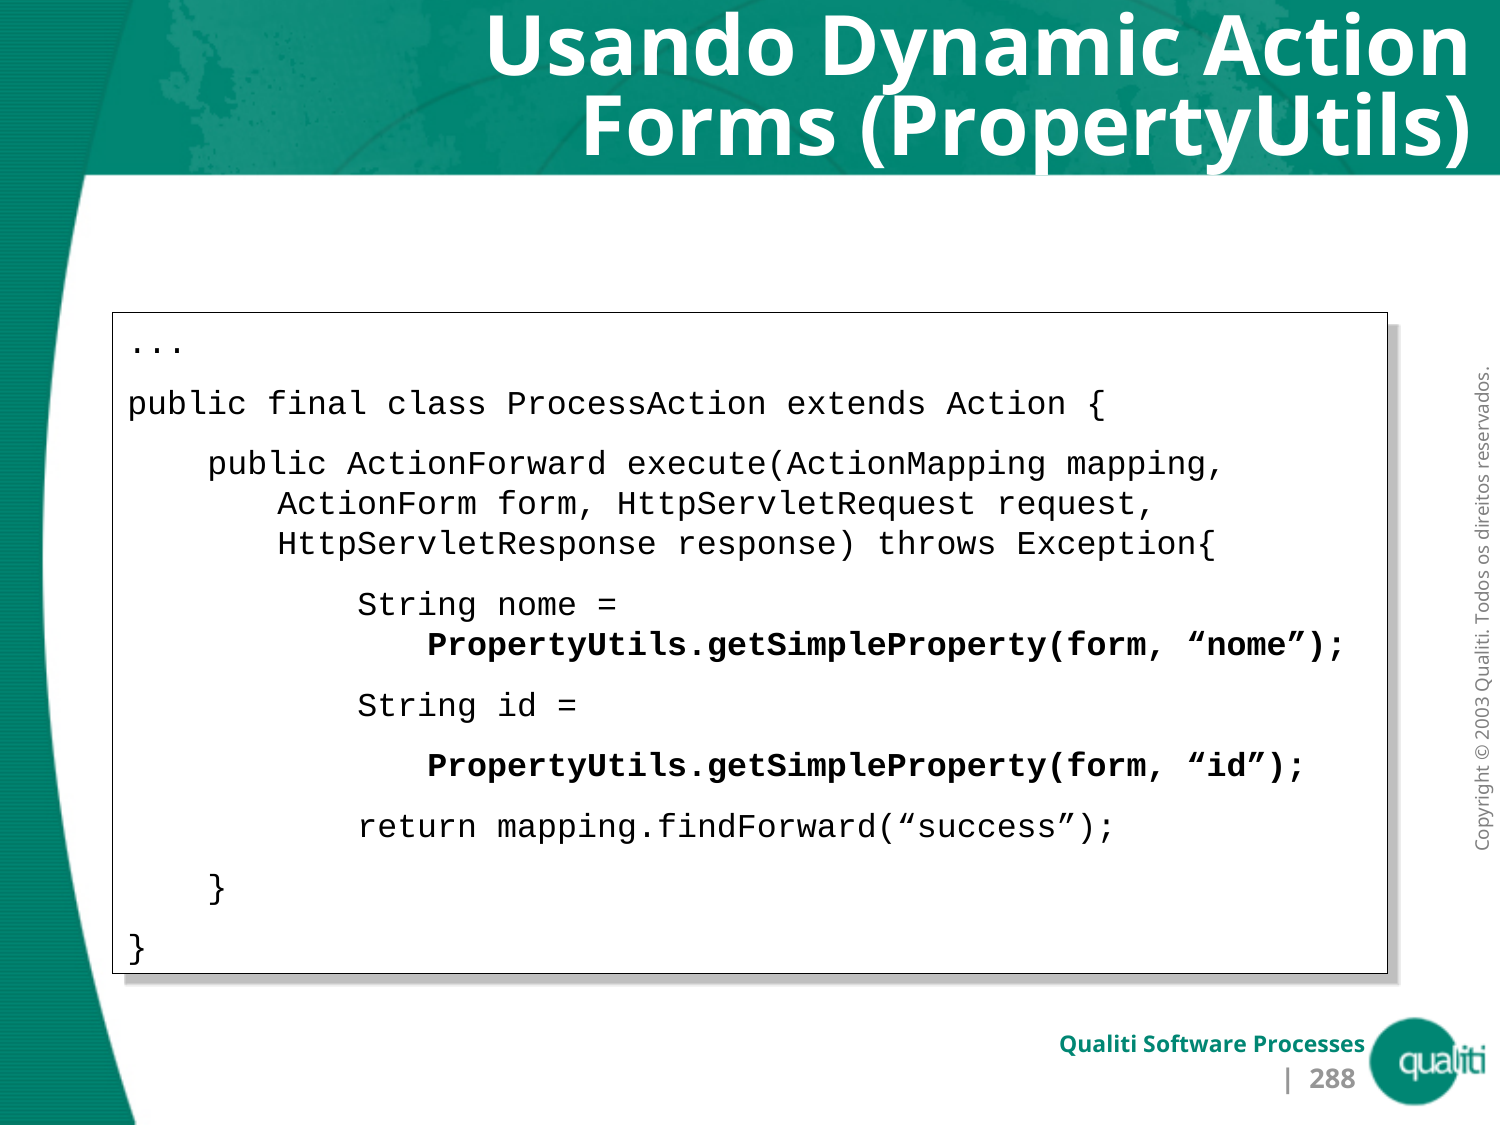

# Usando Dynamic Action Forms (PropertyUtils)‏
...
public final class ProcessAction extends Action {
 public ActionForward execute(ActionMapping mapping, 		ActionForm form, HttpServletRequest request, 		HttpServletResponse response) throws Exception{
	 String nome = 					 		PropertyUtils.getSimpleProperty(form, “nome”);
	 String id =
		PropertyUtils.getSimpleProperty(form, “id”);
	 return mapping.findForward(“success”);
 }
}